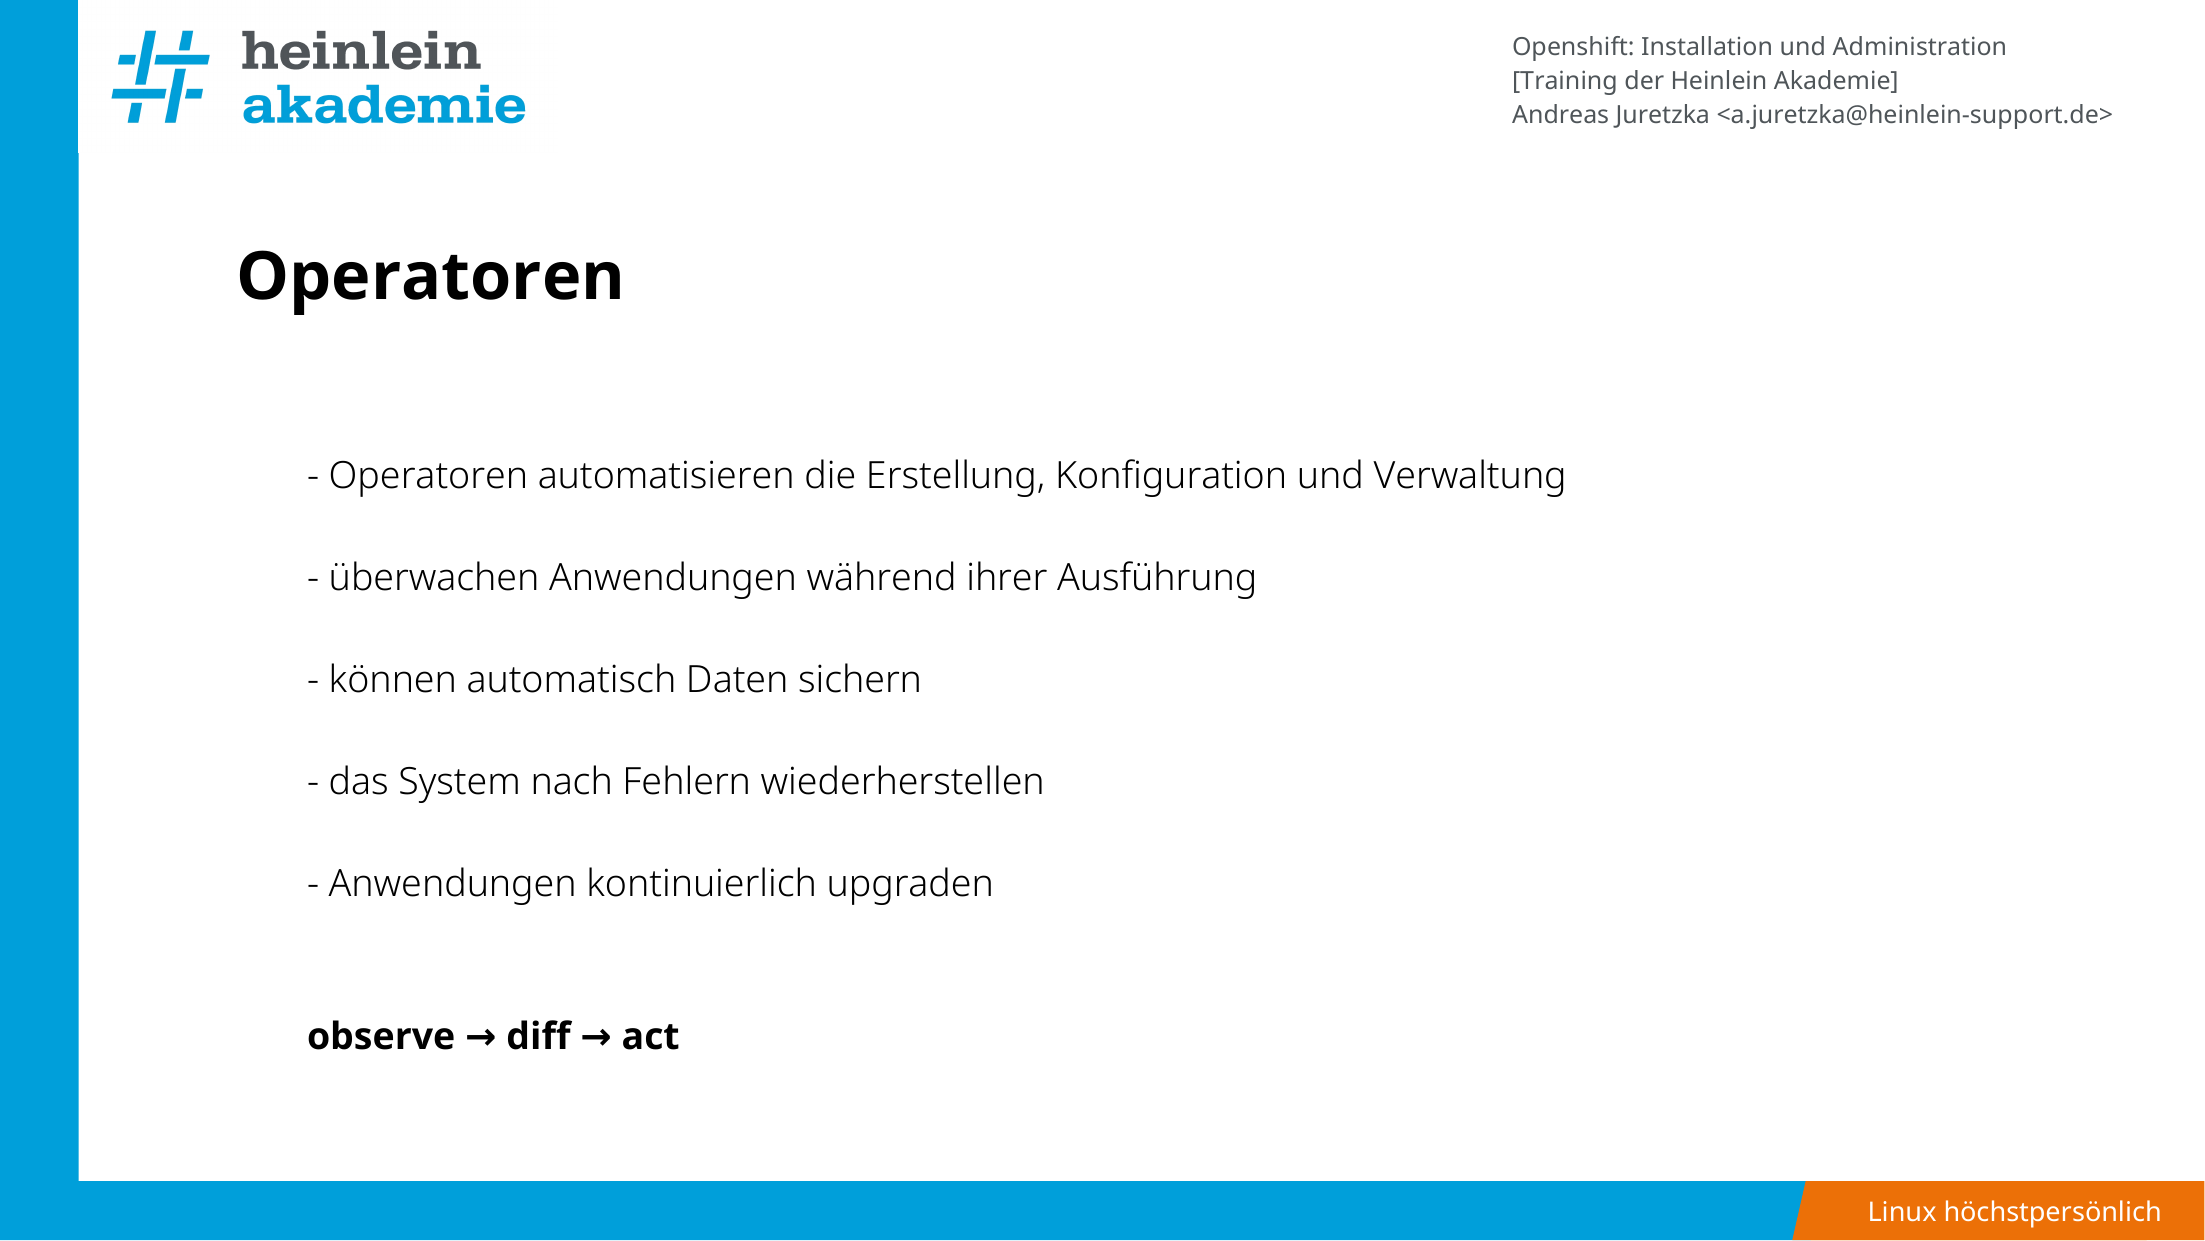

# Operatoren
- Operatoren automatisieren die Erstellung, Konfiguration und Verwaltung
- überwachen Anwendungen während ihrer Ausführung
- können automatisch Daten sichern
- das System nach Fehlern wiederherstellen
- Anwendungen kontinuierlich upgraden
observe → diff → act